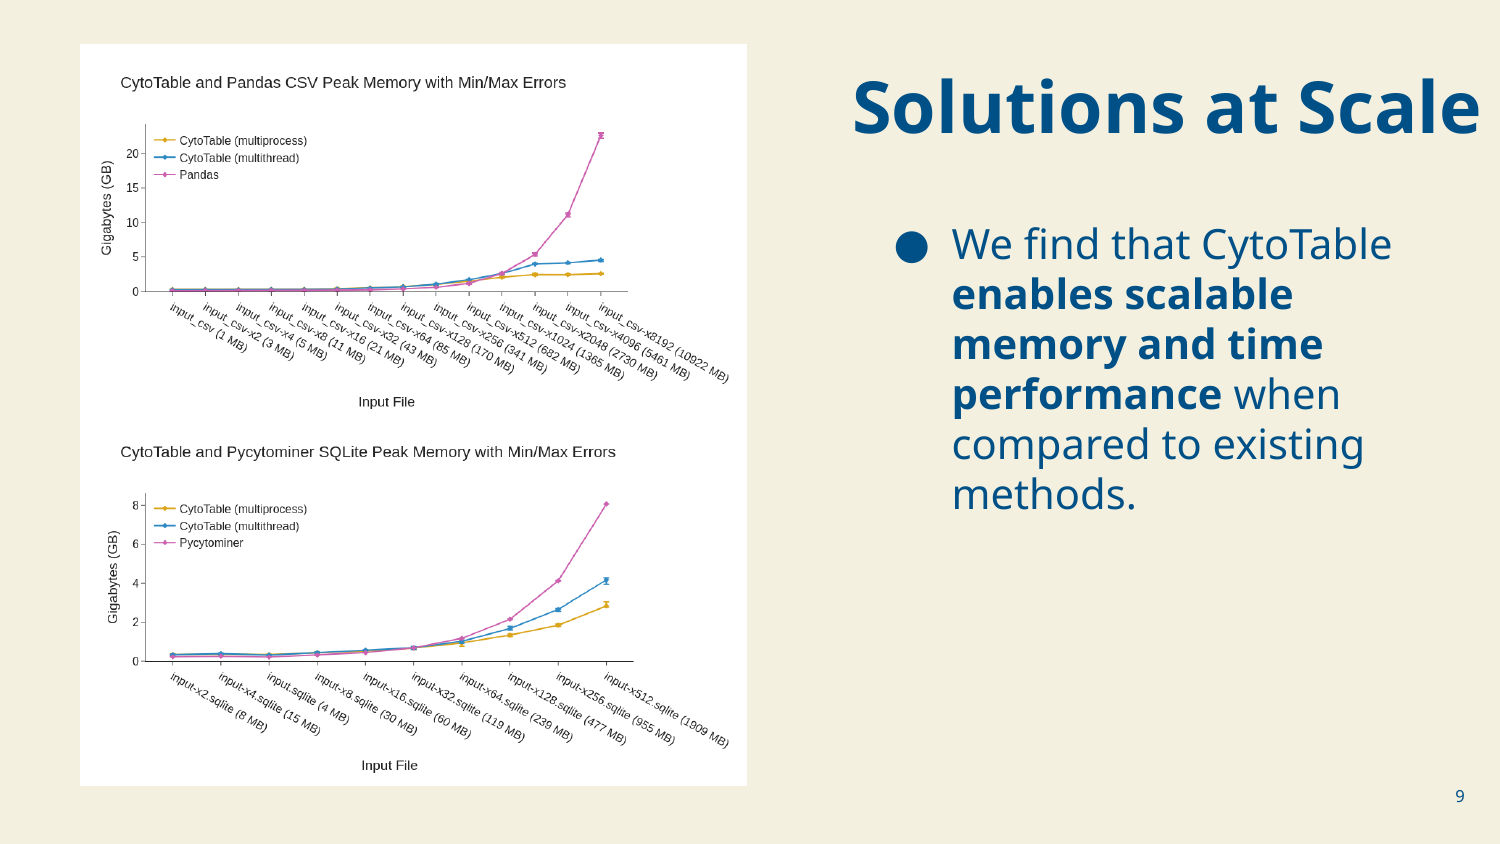

# Solutions at Scale
We find that CytoTable enables scalable memory and time performance when compared to existing methods.